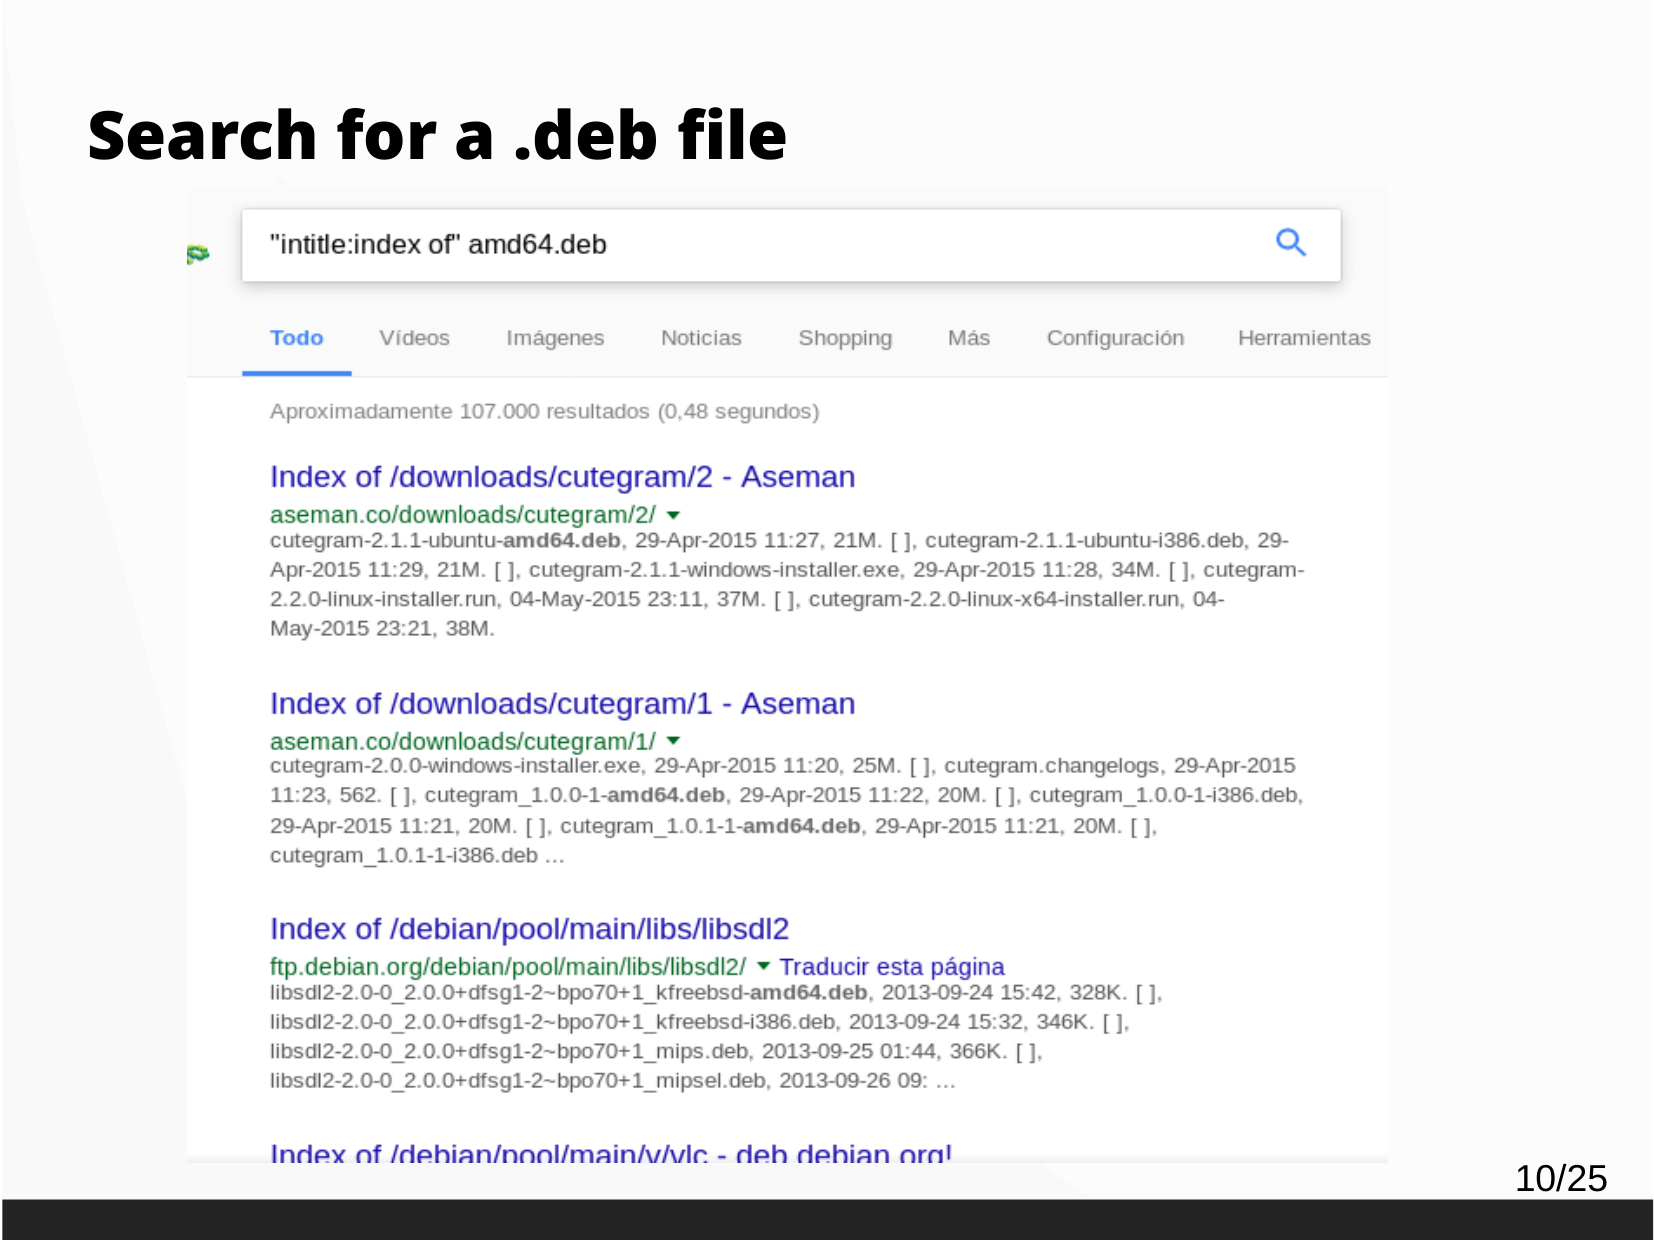

# Search for a .deb file
10/25